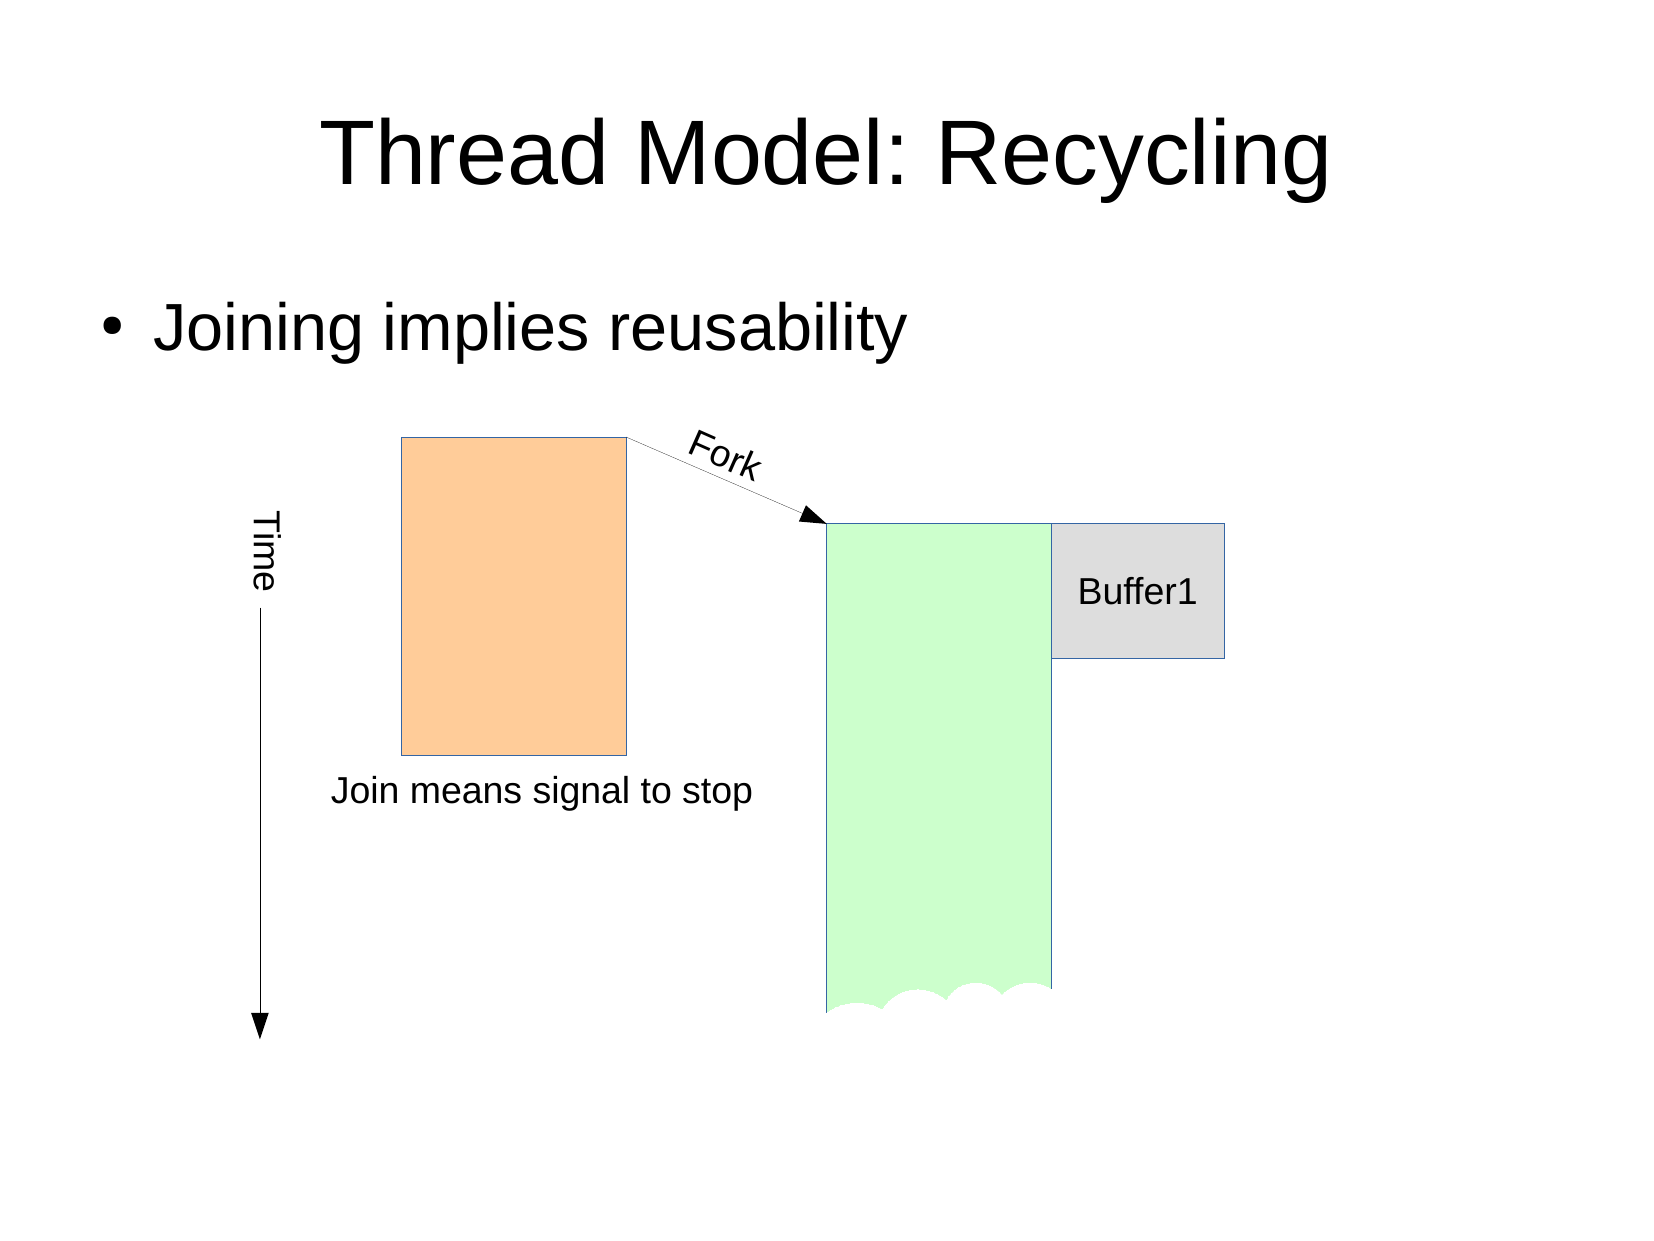

# Thread Model: Recycling
Joining implies reusability
Fork
Time
Buffer1
Join means signal to stop